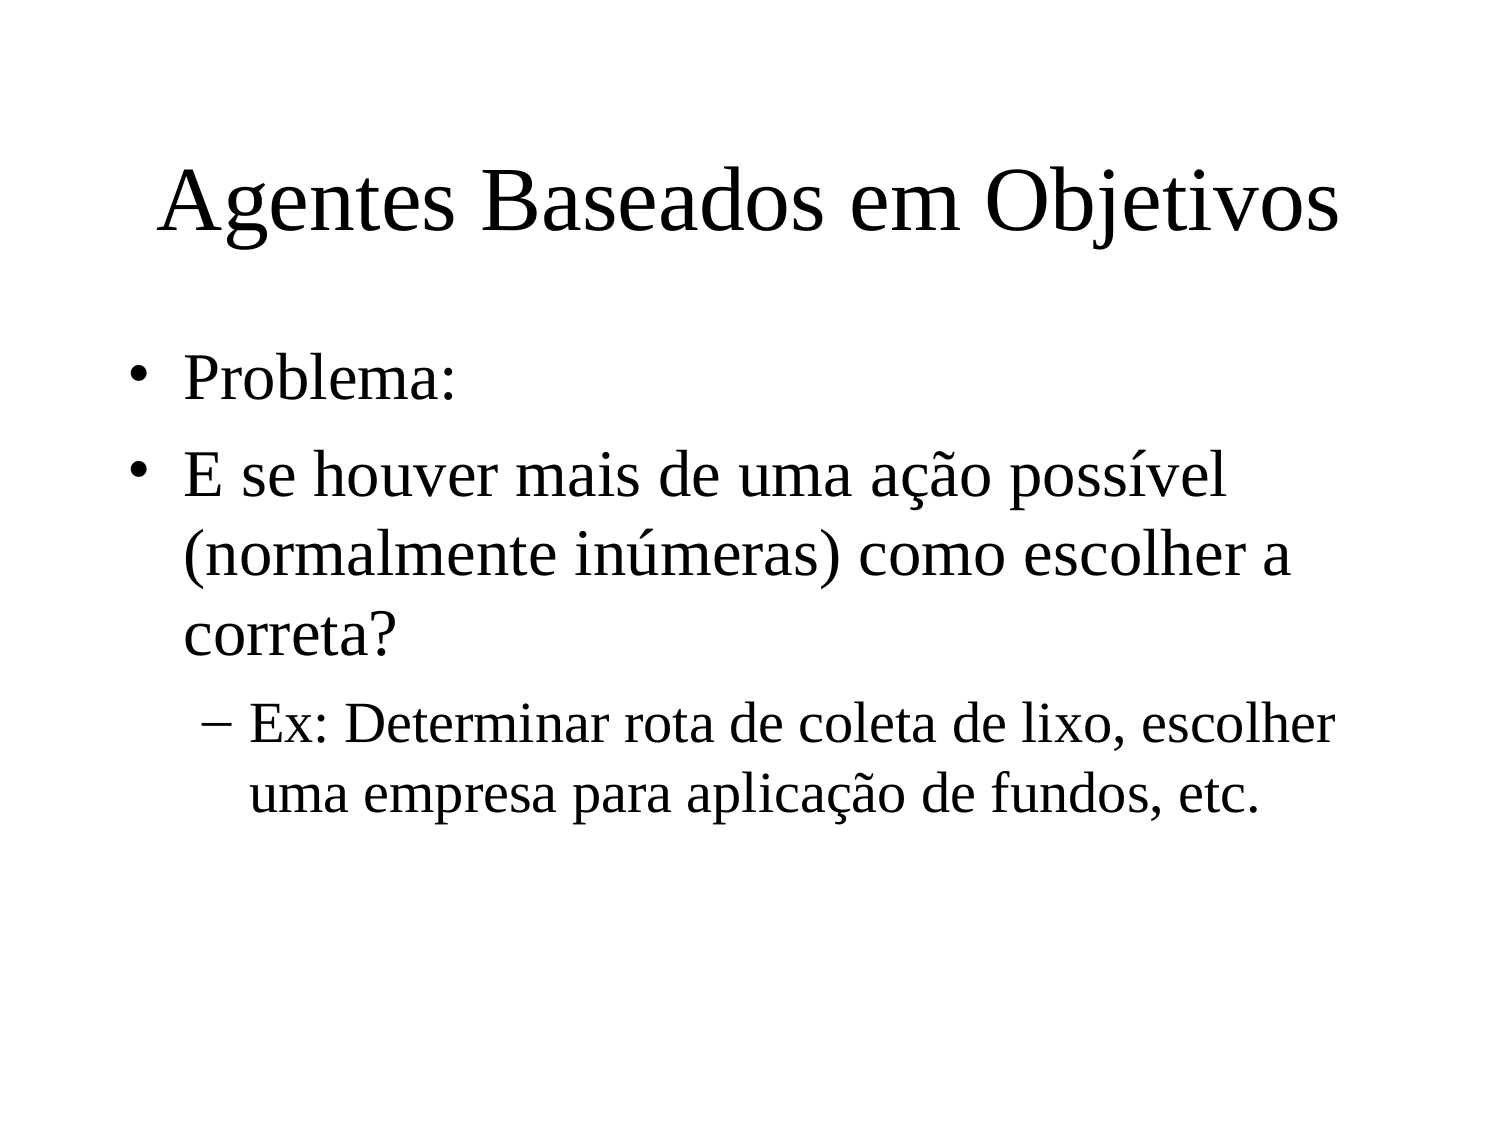

# Agentes Baseados em Objetivos
Problema:
E se houver mais de uma ação possível (normalmente inúmeras) como escolher a correta?
Ex: Determinar rota de coleta de lixo, escolher uma empresa para aplicação de fundos, etc.